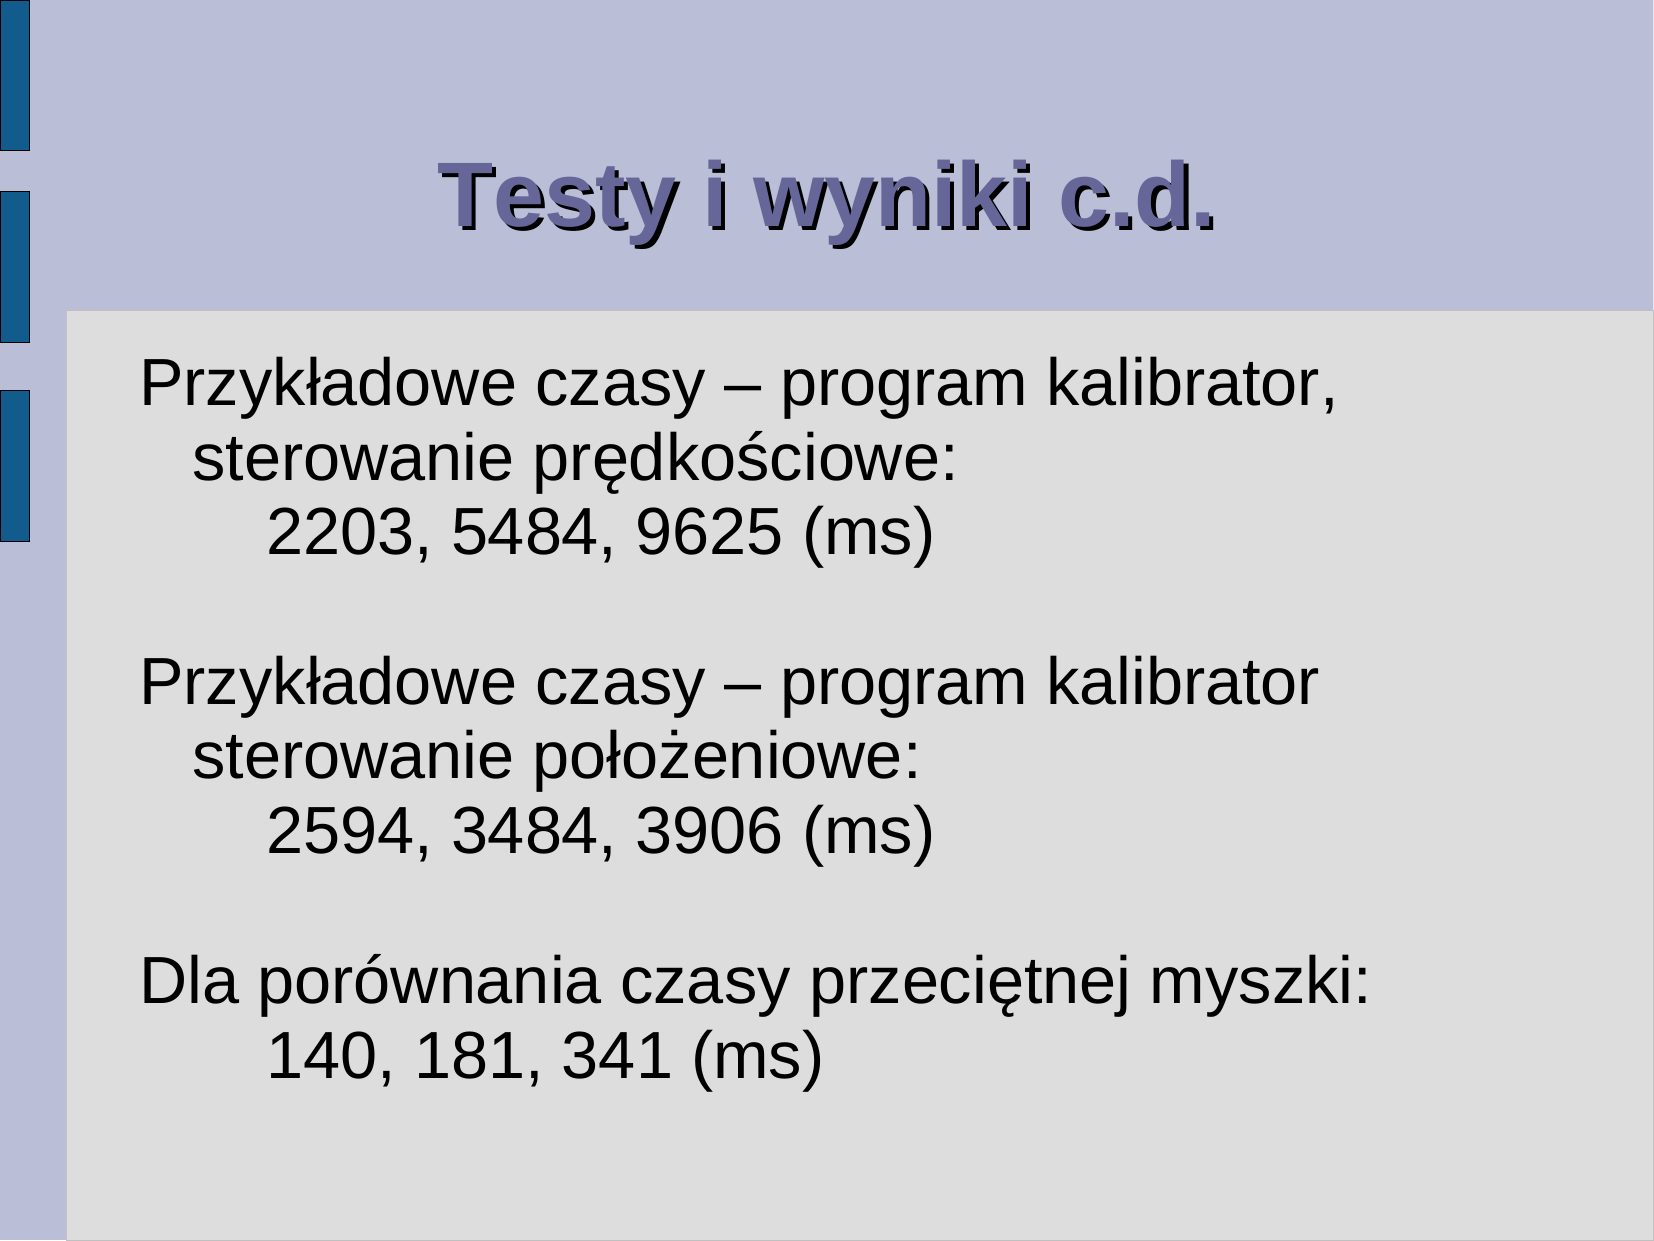

# Testy i wyniki c.d.
Przykładowe czasy – program kalibrator, sterowanie prędkościowe:
	2203, 5484, 9625 (ms)
Przykładowe czasy – program kalibrator sterowanie położeniowe:
	2594, 3484, 3906 (ms)
Dla porównania czasy przeciętnej myszki:
	140, 181, 341 (ms)